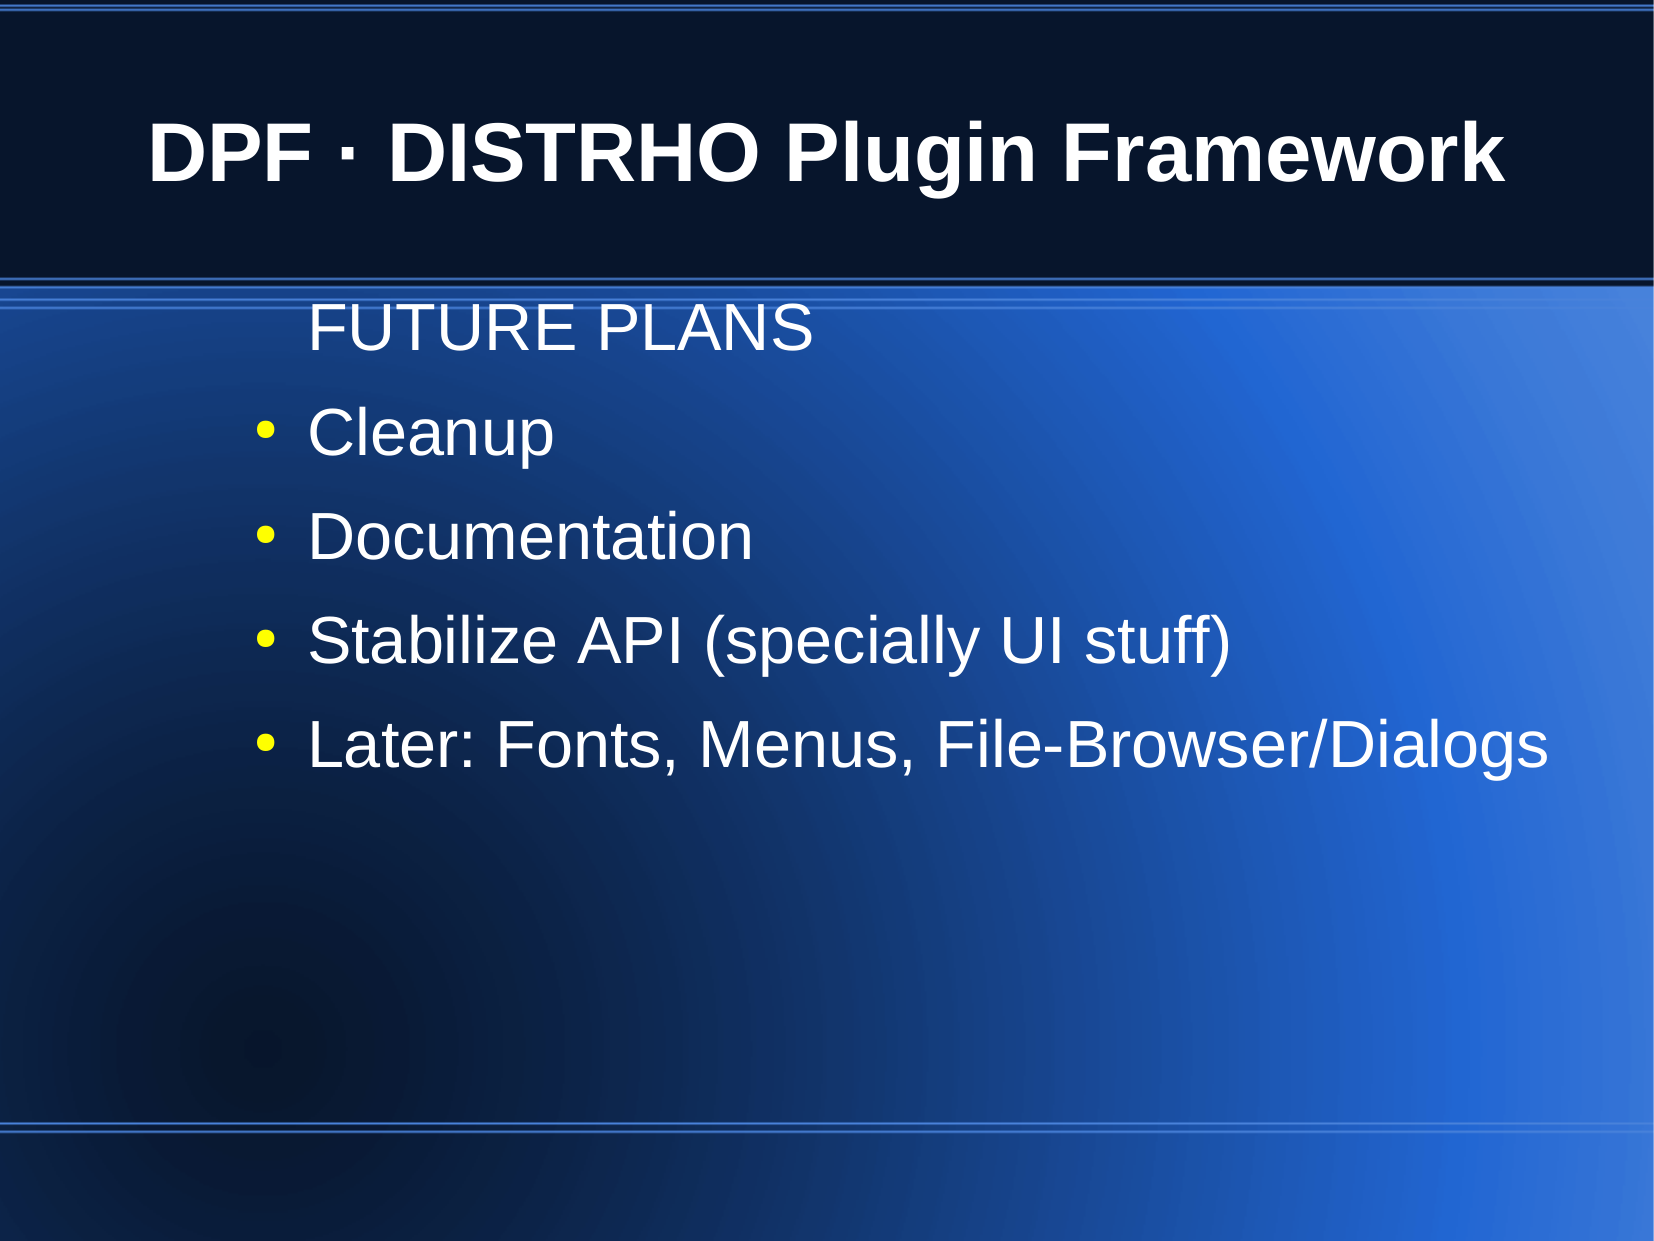

# DPF · DISTRHO Plugin Framework
FUTURE PLANS
Cleanup
Documentation
Stabilize API (specially UI stuff)
Later: Fonts, Menus, File-Browser/Dialogs